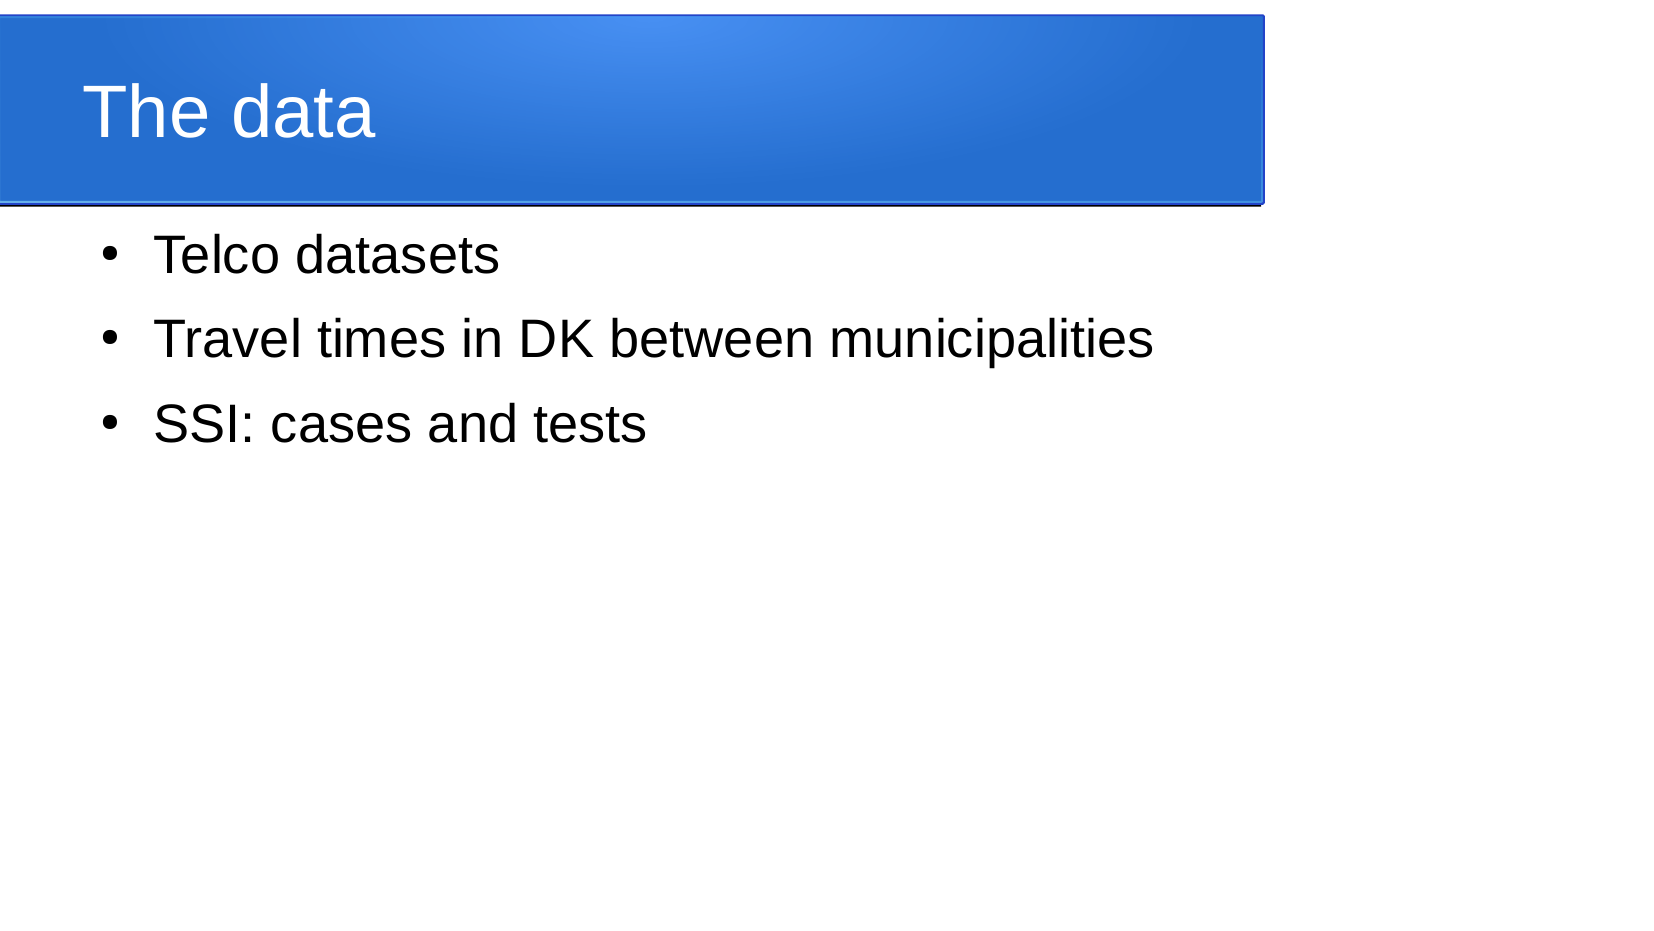

# The data
Telco datasets
Travel times in DK between municipalities
SSI: cases and tests